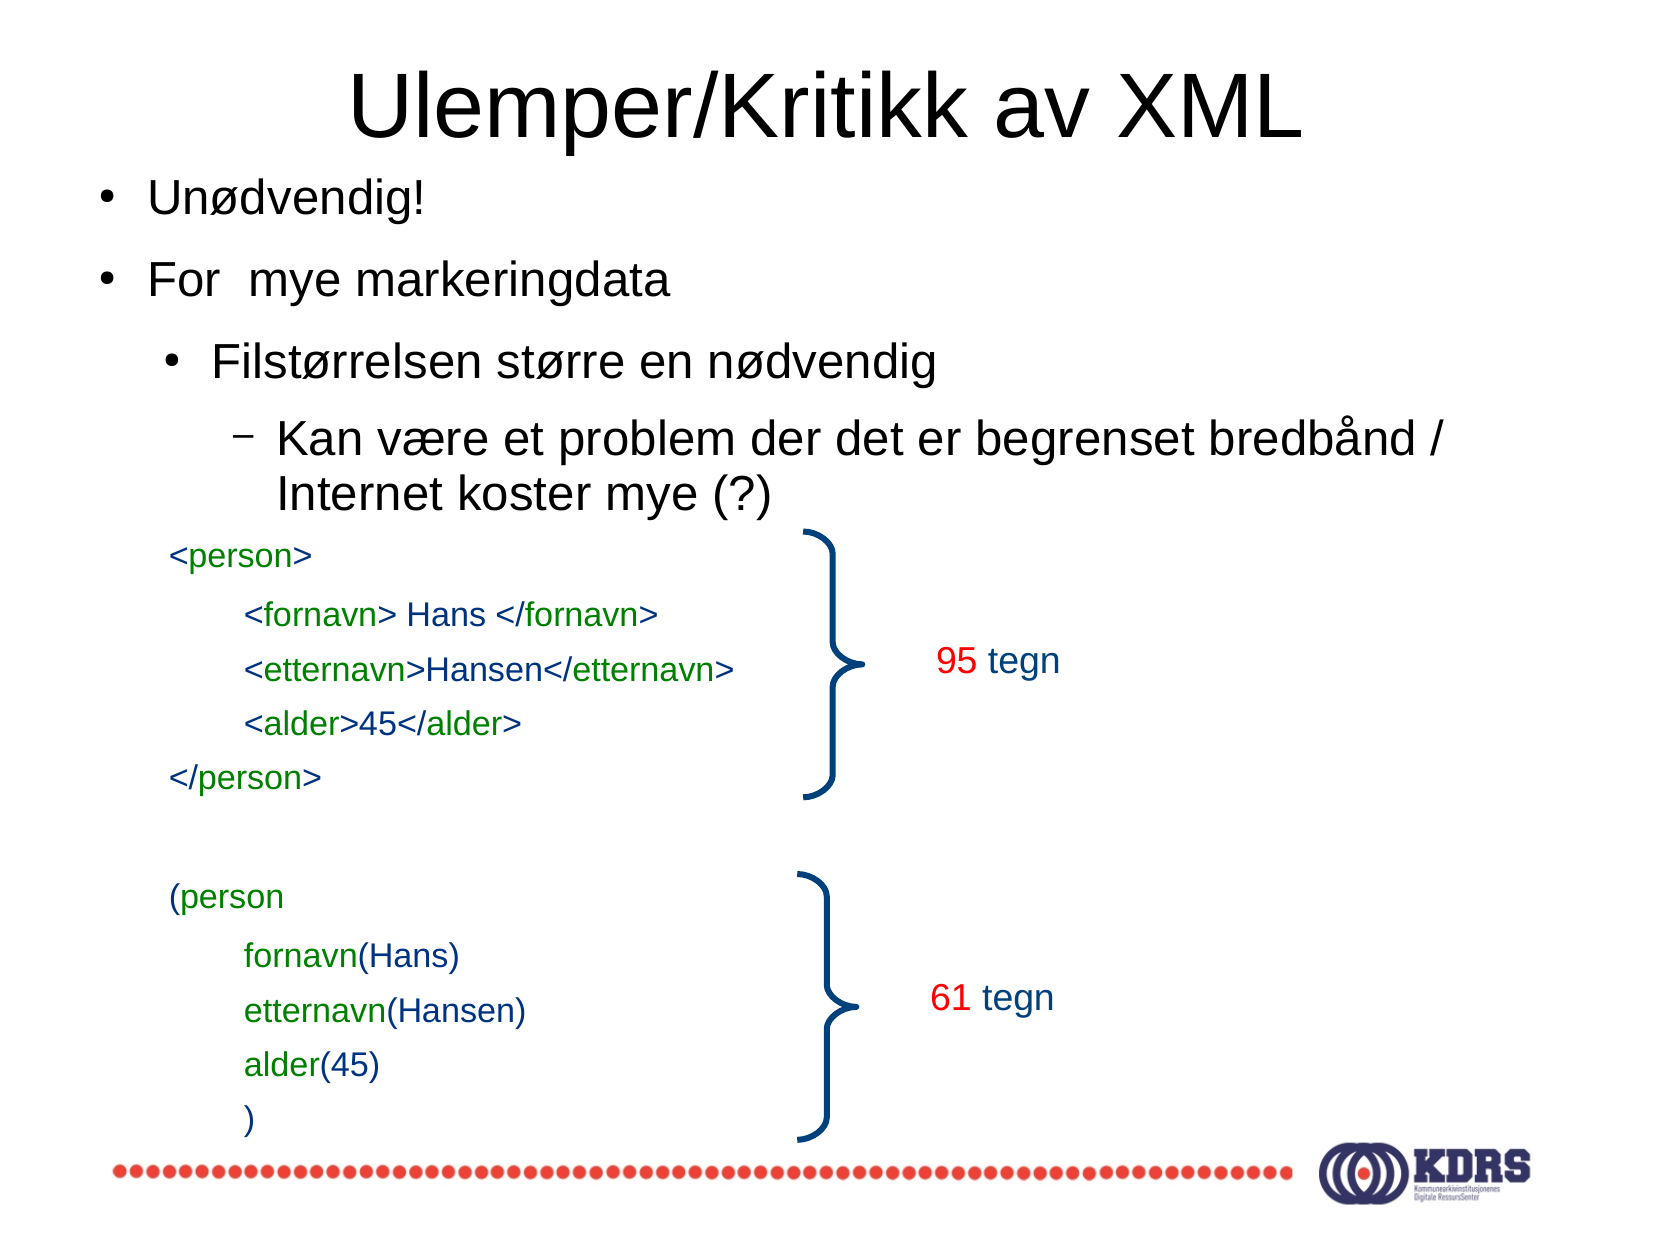

# Ulemper/Kritikk av XML
Unødvendig!
For mye markeringdata
Filstørrelsen større en nødvendig
Kan være et problem der det er begrenset bredbånd / Internet koster mye (?)
<person>
<fornavn> Hans </fornavn>
<etternavn>Hansen</etternavn>
<alder>45</alder>
</person>
(person
fornavn(Hans)
etternavn(Hansen)
alder(45)
)
95 tegn
61 tegn